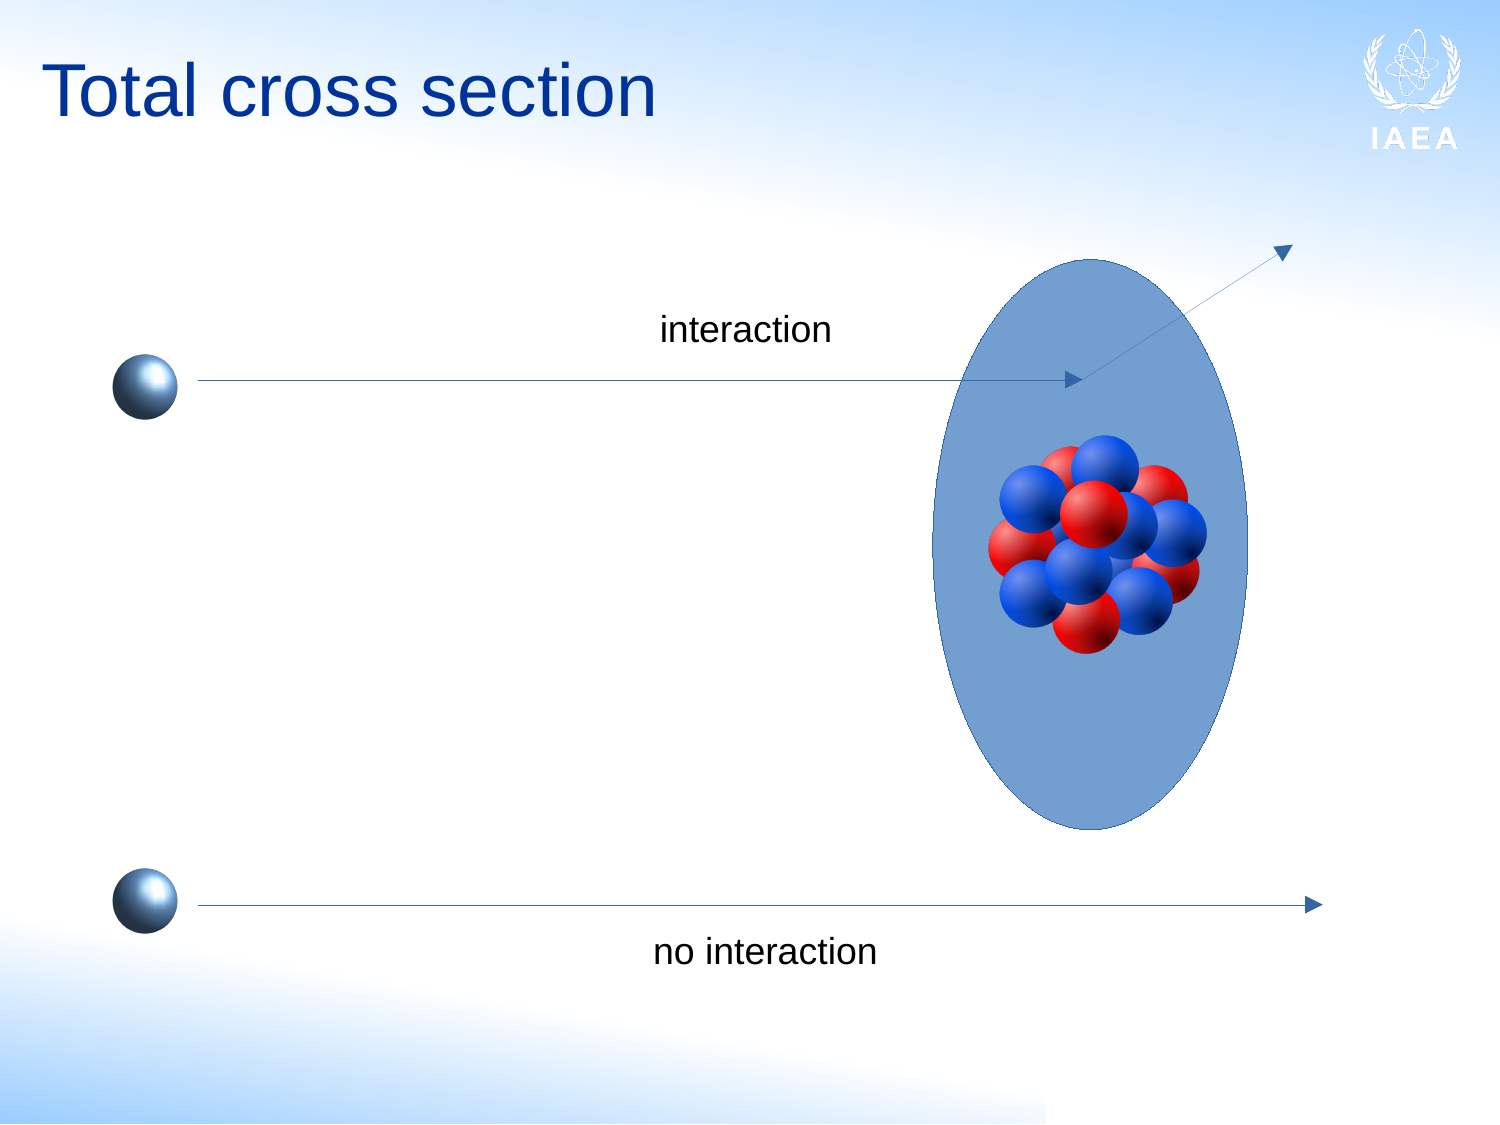

# Total cross section
interaction
no interaction